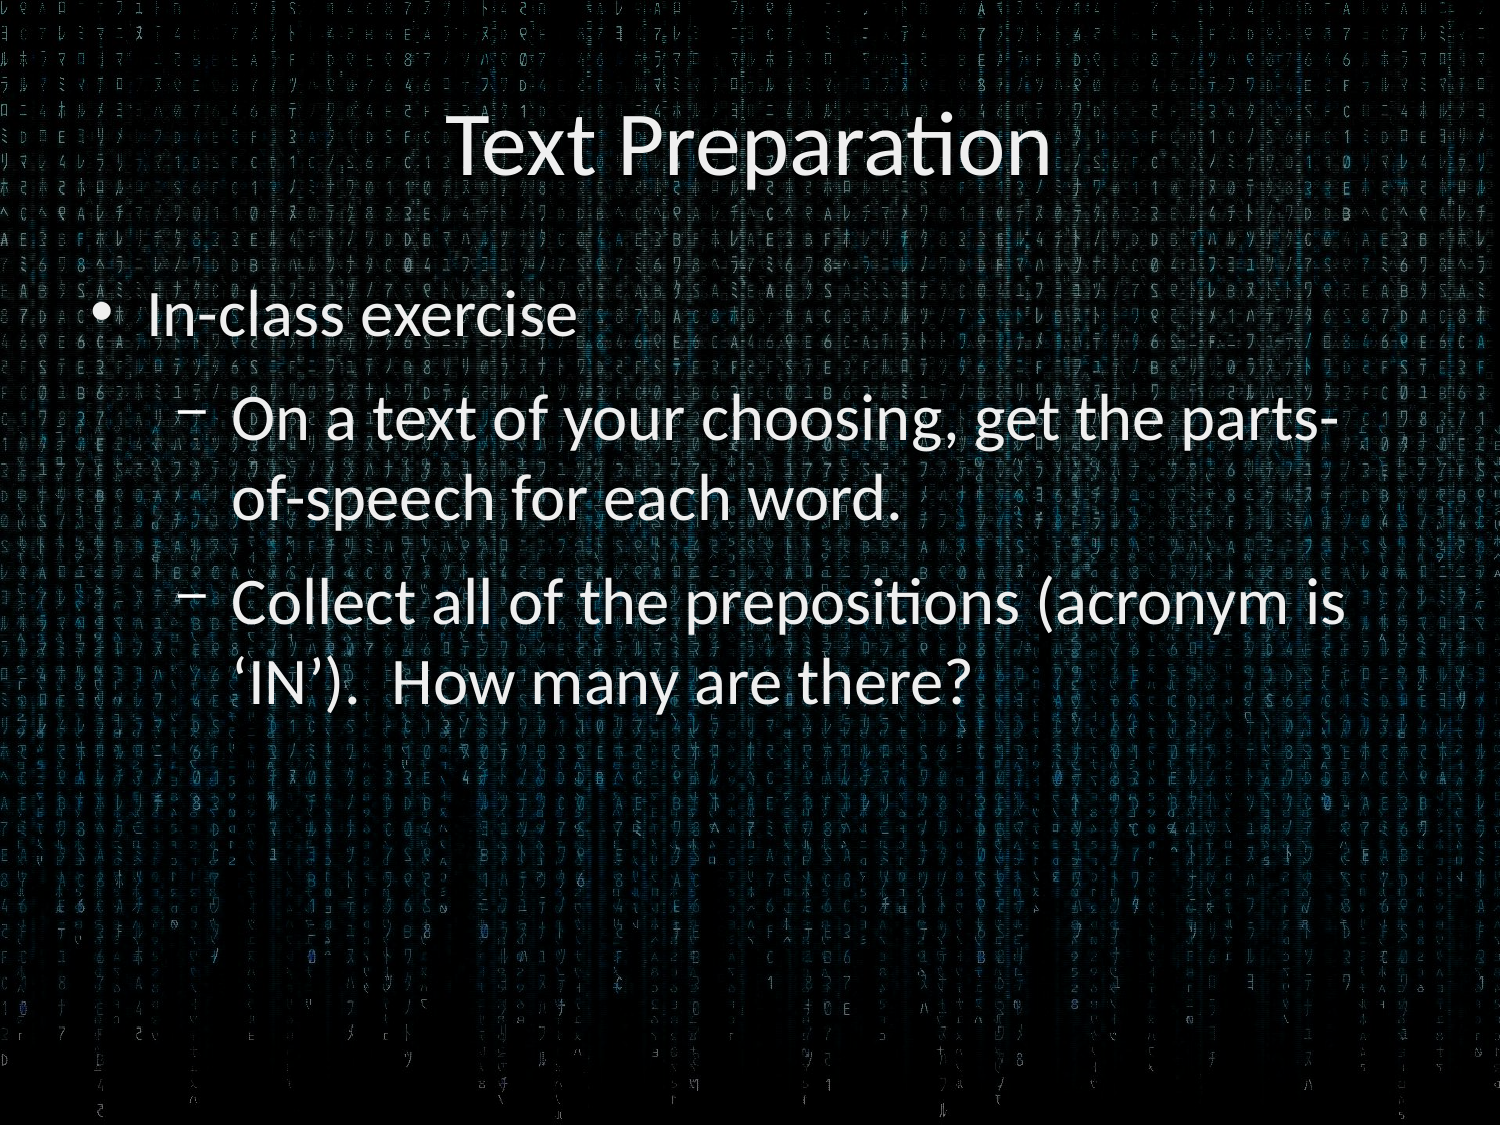

# Text Preparation
In-class exercise
On a text of your choosing, get the parts-of-speech for each word.
Collect all of the prepositions (acronym is ‘IN’). How many are there?